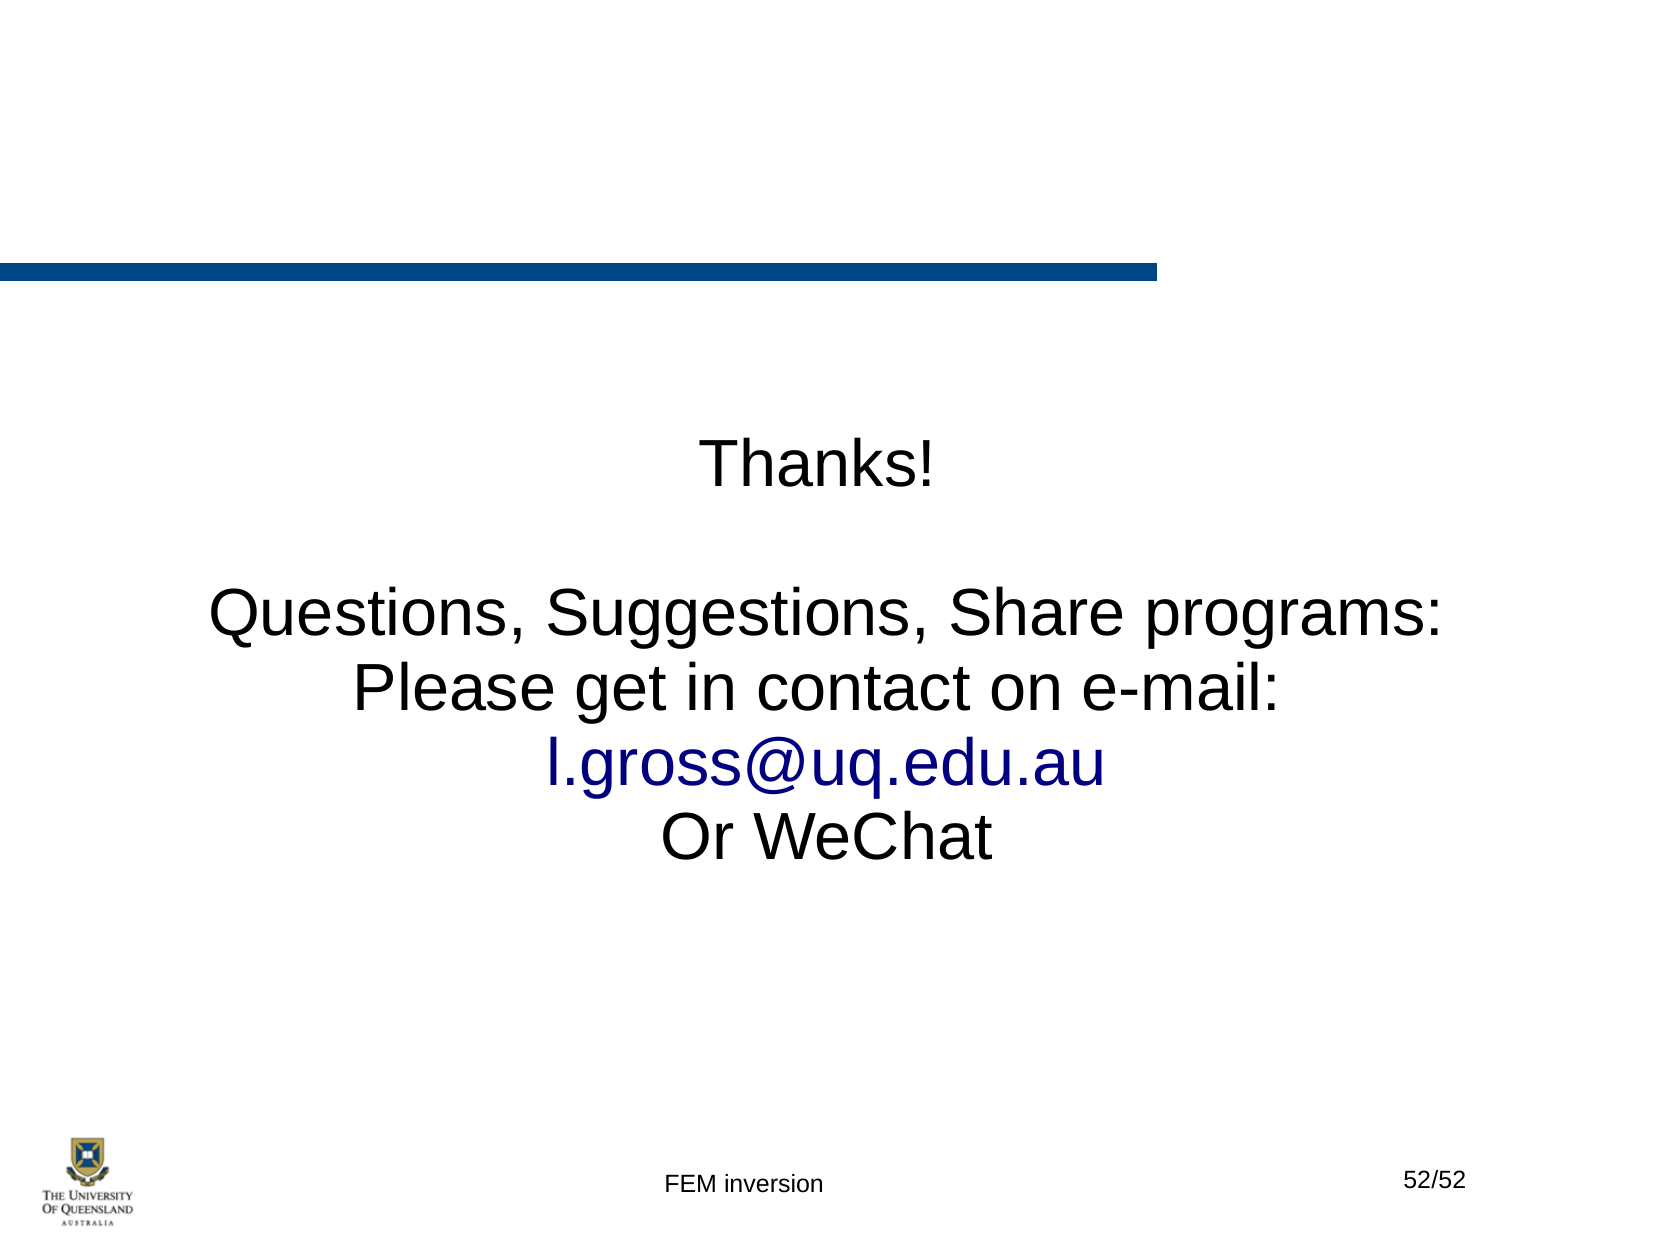

# Thanks!
Questions, Suggestions, Share programs:
Please get in contact on e-mail: l.gross@uq.edu.au
Or WeChat